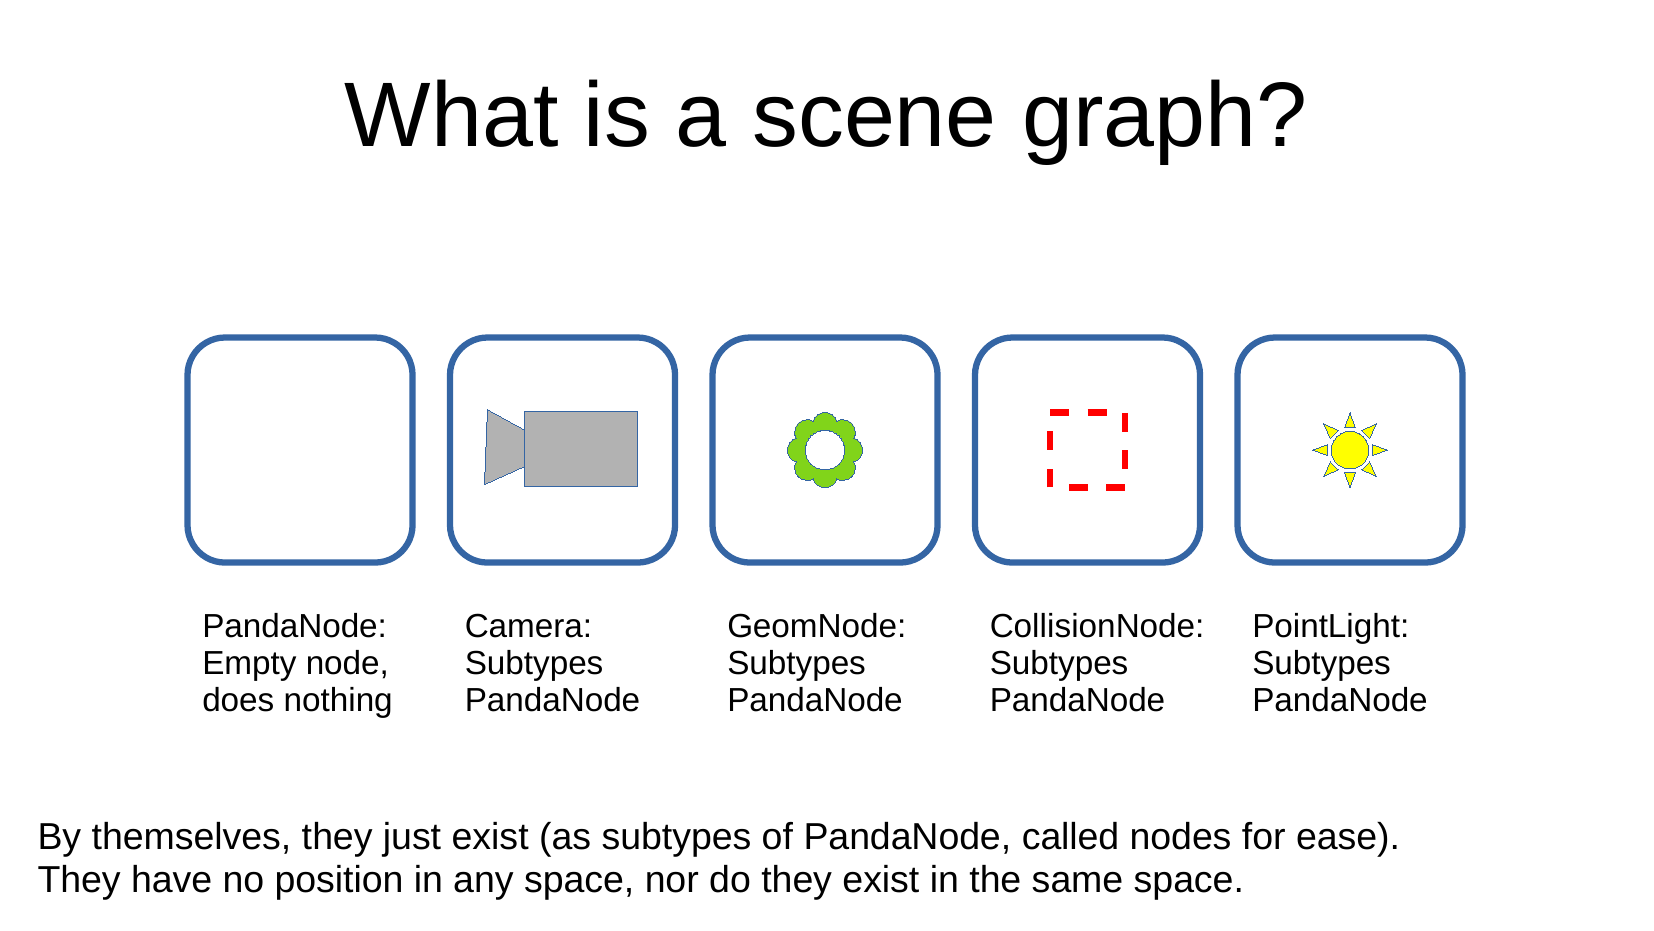

# What is a scene graph?
PandaNode:
Empty node, does nothing
Camera:
Subtypes
PandaNode
GeomNode:
Subtypes
PandaNode
CollisionNode:
Subtypes
PandaNode
PointLight:
Subtypes
PandaNode
By themselves, they just exist (as subtypes of PandaNode, called nodes for ease).
They have no position in any space, nor do they exist in the same space.